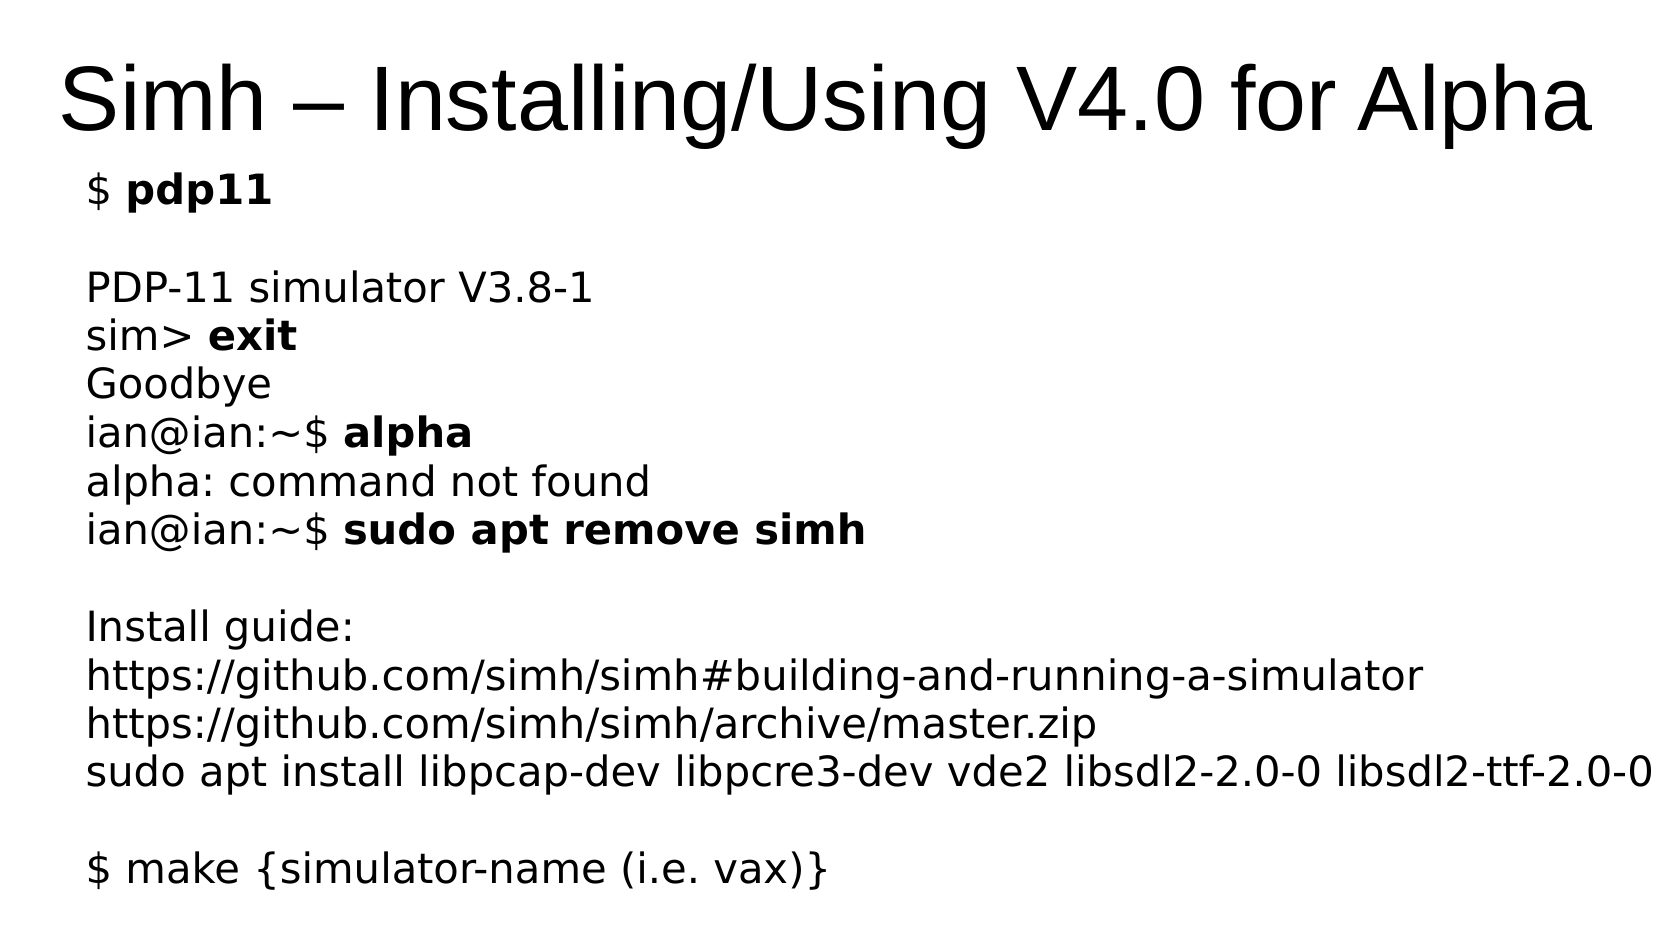

# Simh – Installing/Using V4.0 for Alpha
$ pdp11
PDP-11 simulator V3.8-1
sim> exit
Goodbye
ian@ian:~$ alpha
alpha: command not found
ian@ian:~$ sudo apt remove simh
Install guide:
https://github.com/simh/simh#building-and-running-a-simulator
https://github.com/simh/simh/archive/master.zip
sudo apt install libpcap-dev libpcre3-dev vde2 libsdl2-2.0-0 libsdl2-ttf-2.0-0
$ make {simulator-name (i.e. vax)}